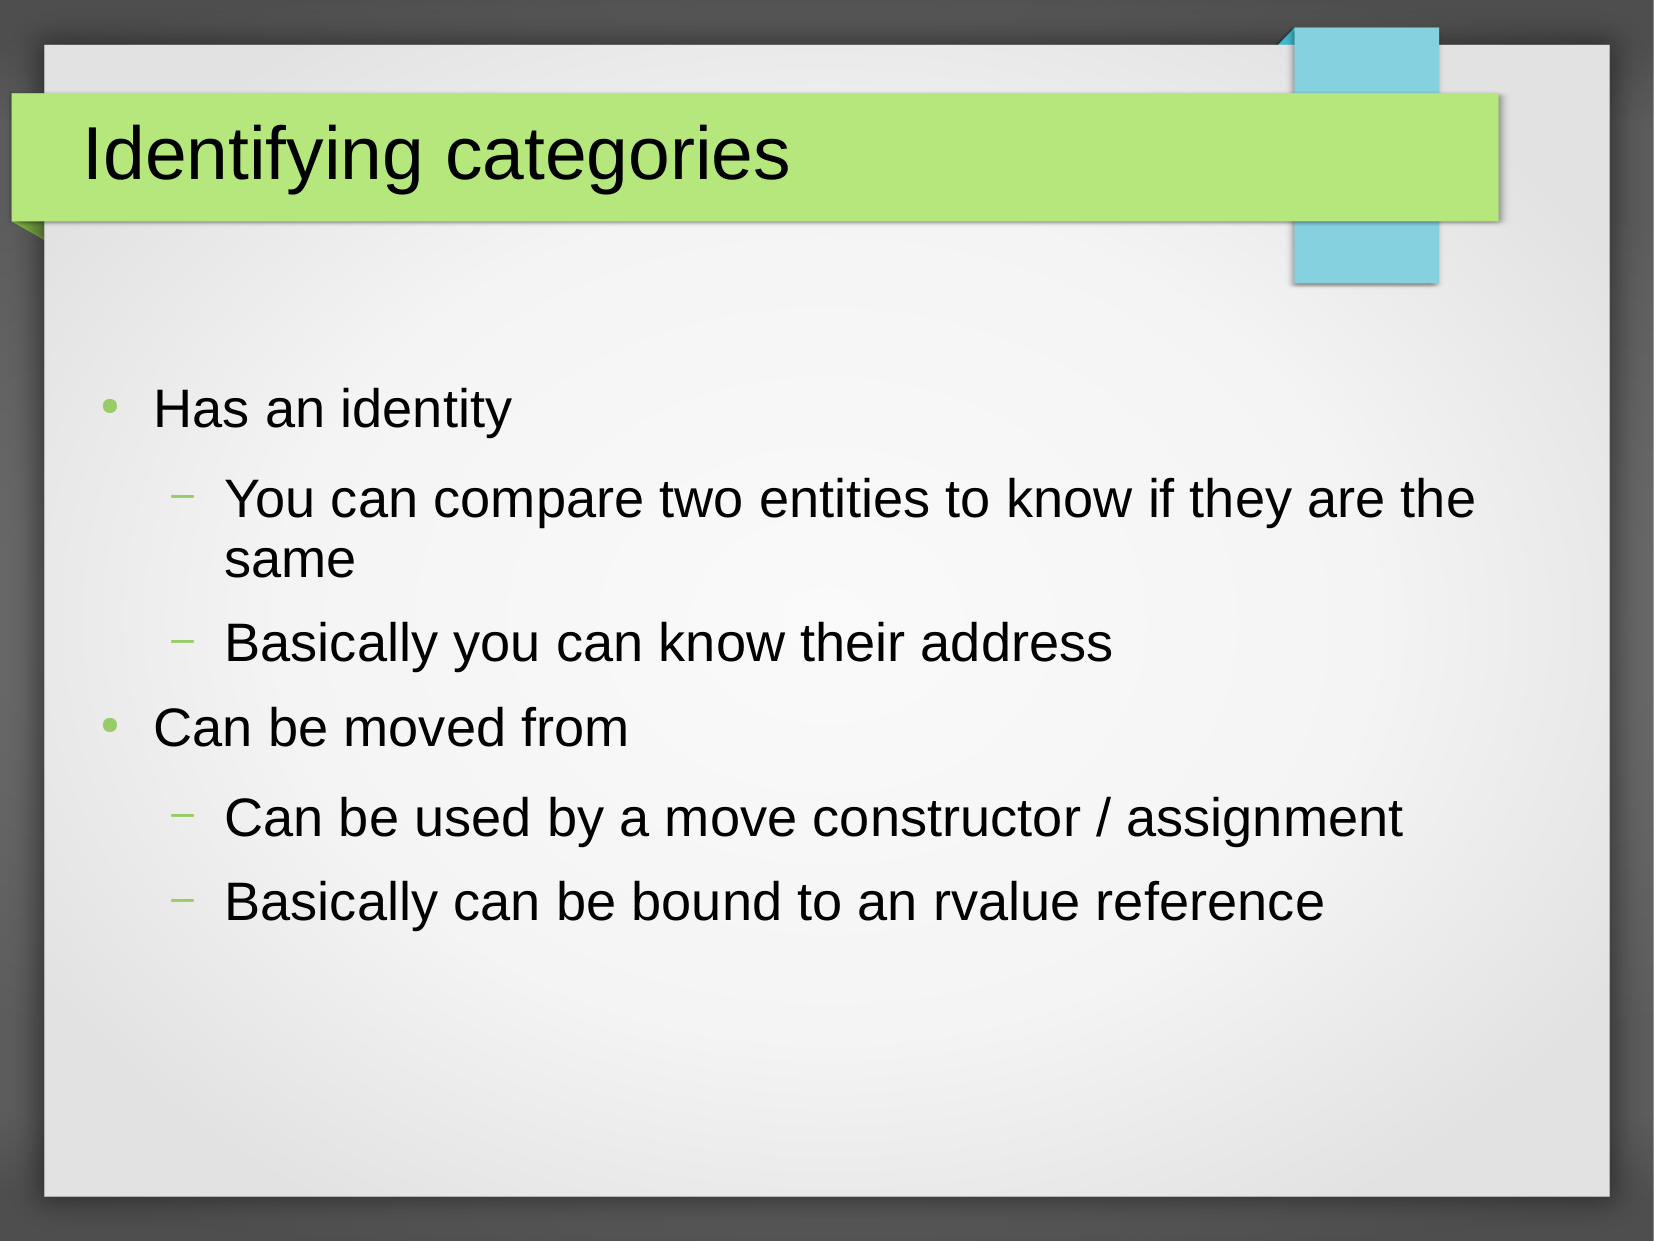

# Identifying categories
Has an identity
You can compare two entities to know if they are the same
Basically you can know their address
Can be moved from
Can be used by a move constructor / assignment
Basically can be bound to an rvalue reference